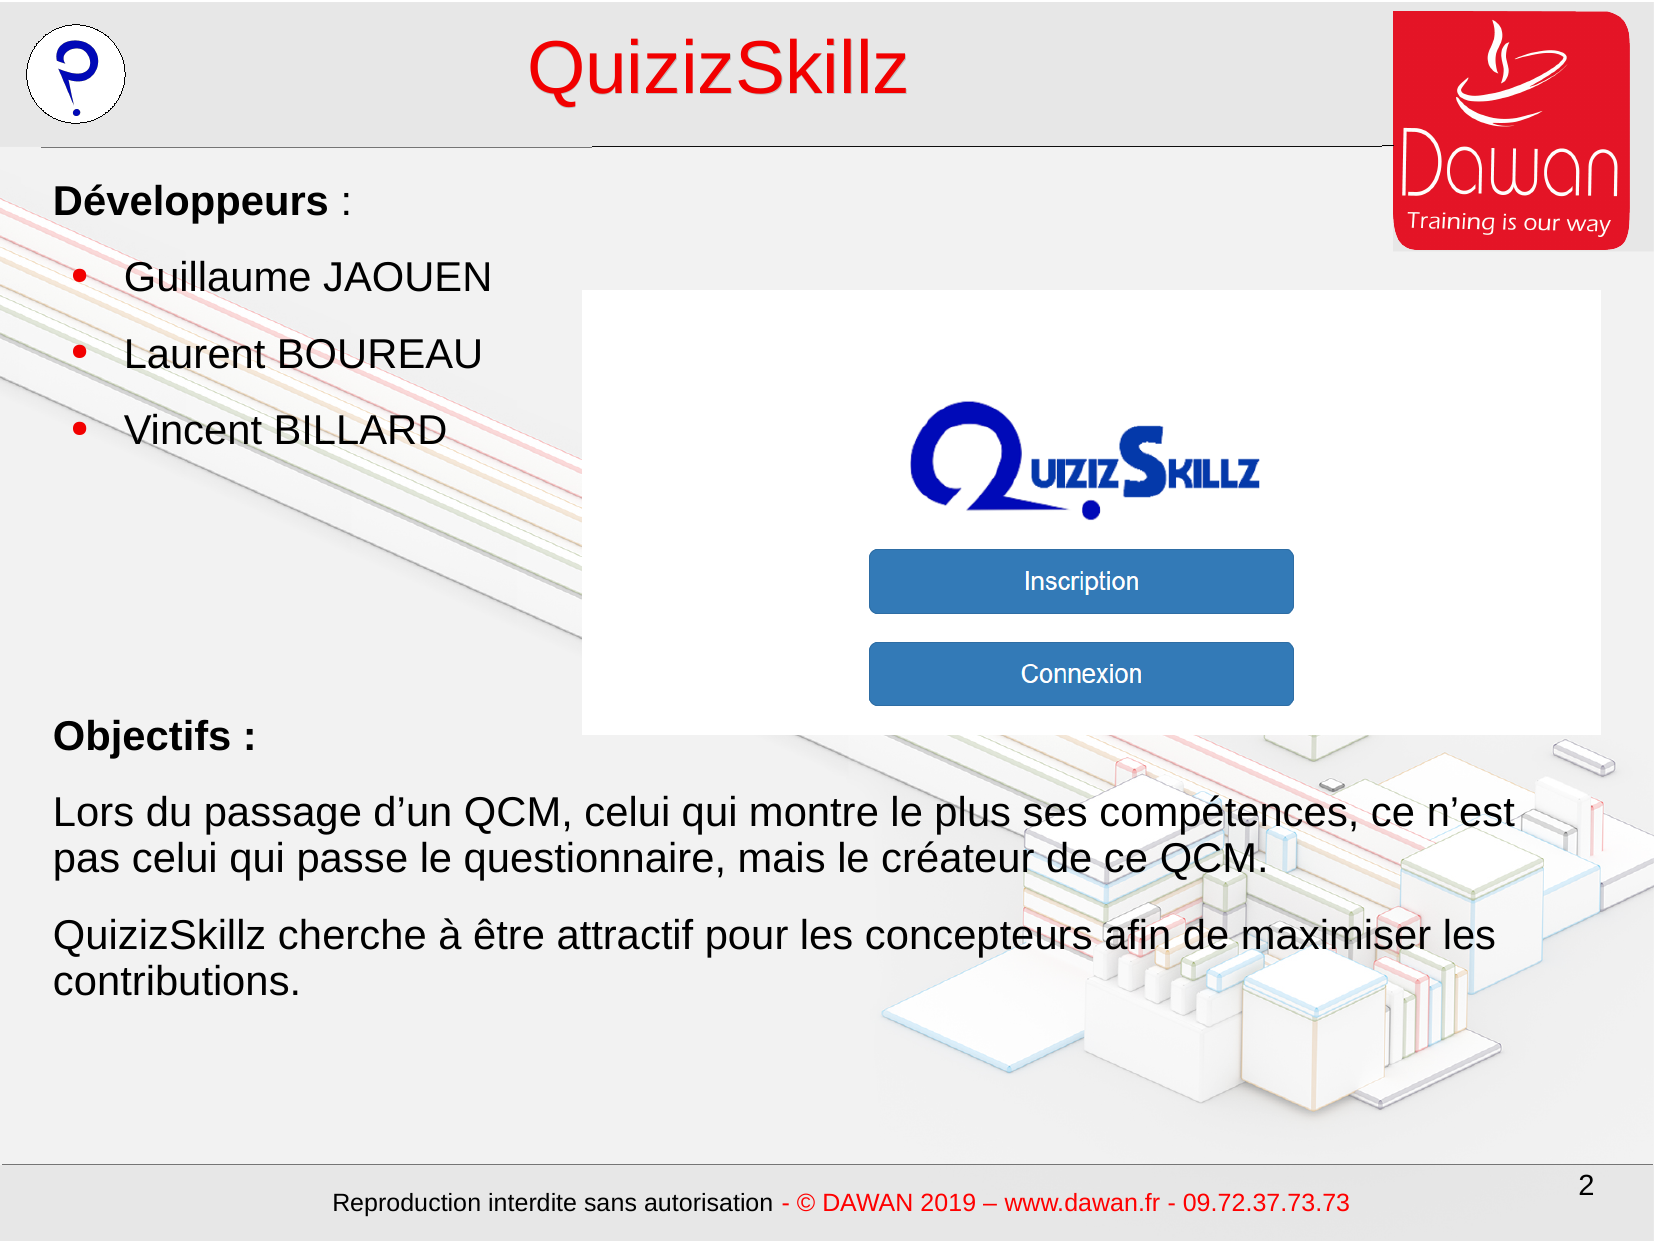

# QuizizSkillz
Développeurs :
Guillaume JAOUEN
Laurent BOUREAU
Vincent BILLARD
Objectifs :
Lors du passage d’un QCM, celui qui montre le plus ses compétences, ce n’est pas celui qui passe le questionnaire, mais le créateur de ce QCM.
QuizizSkillz cherche à être attractif pour les concepteurs afin de maximiser les contributions.
2